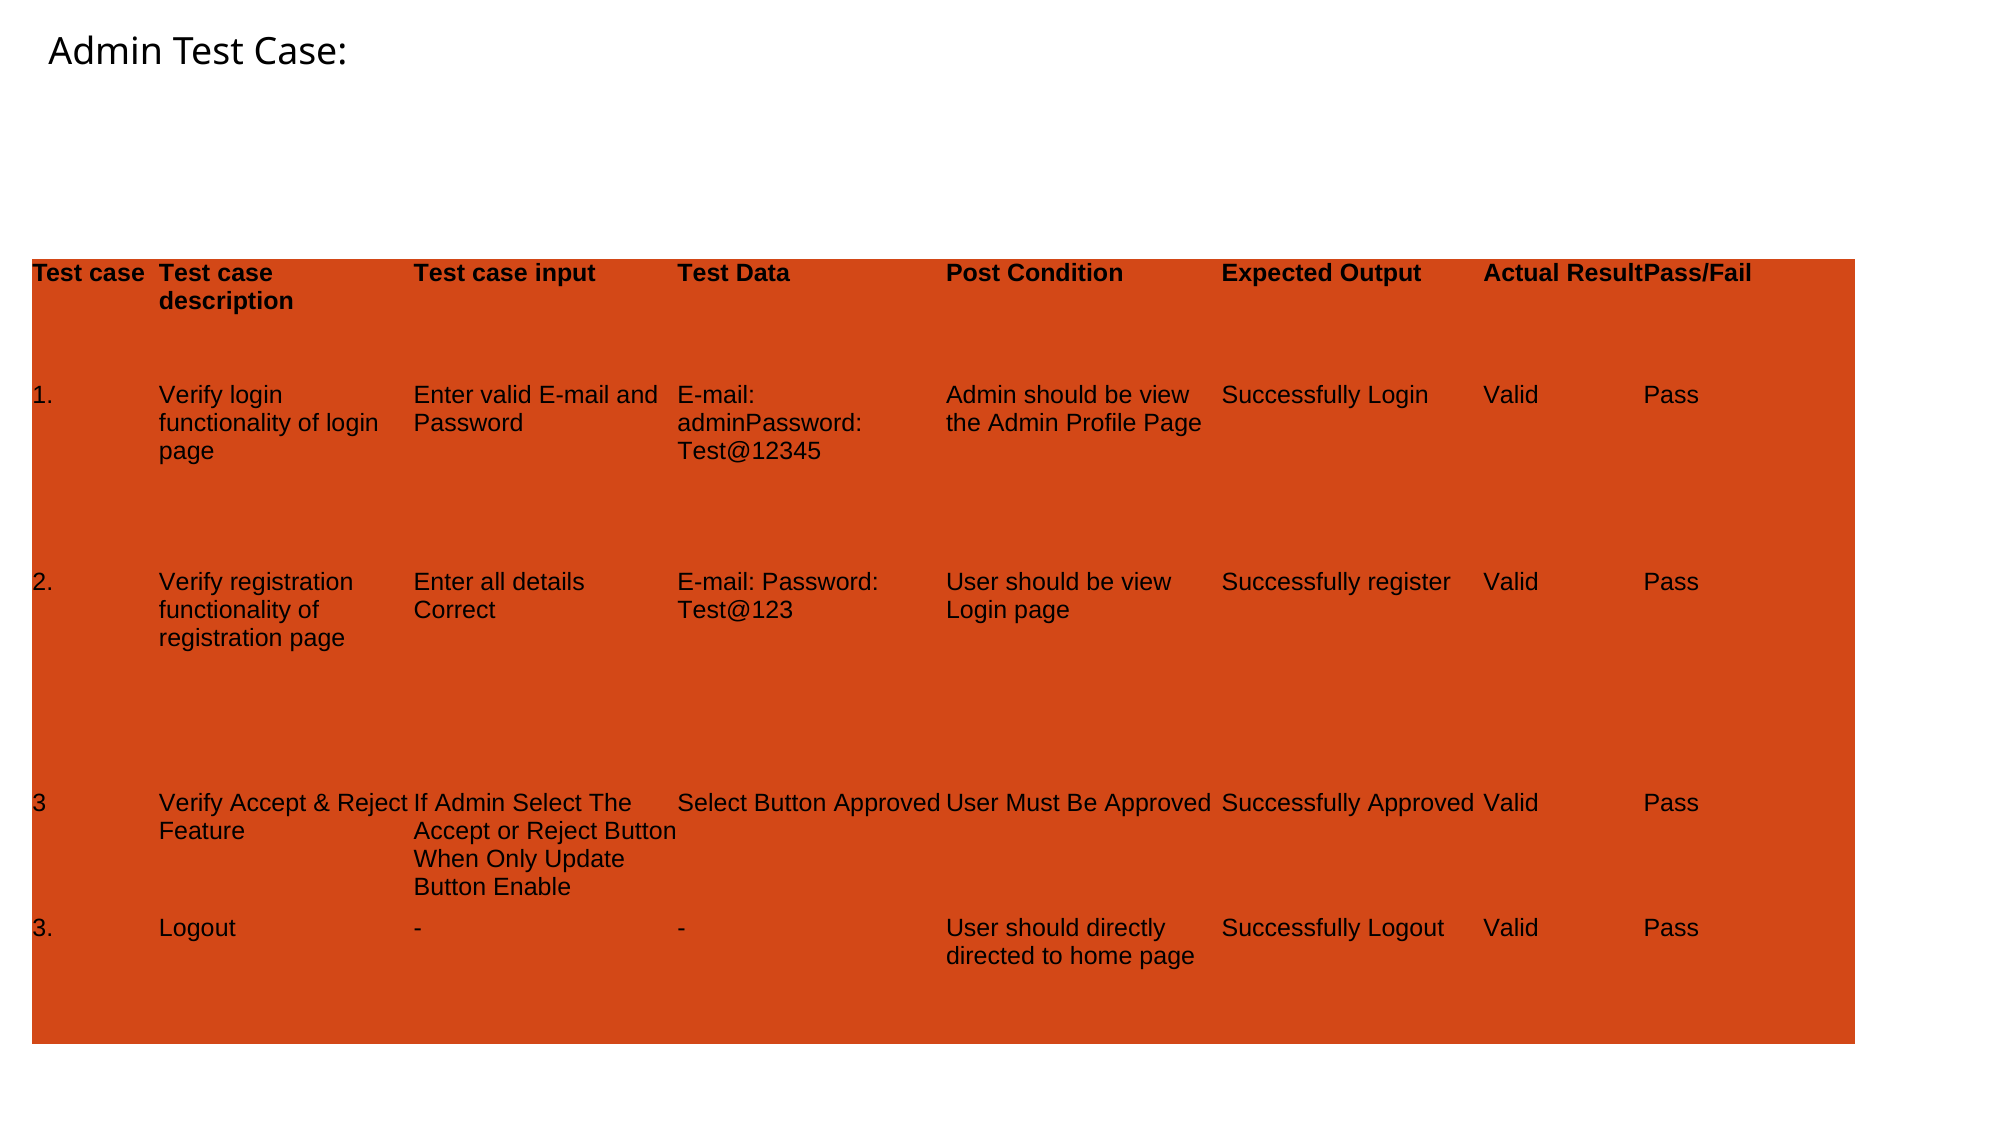

Admin Test Case:
| Test case | Test case description | Test case input | Test Data | Post Condition | Expected Output | Actual Result | Pass/Fail |
| --- | --- | --- | --- | --- | --- | --- | --- |
| 1. | Verify login functionality of login page | Enter valid E-mail and Password | E-mail: adminPassword: Test@12345 | Admin should be view the Admin Profile Page | Successfully Login | Valid | Pass |
| 2. | Verify registration functionality of registration page | Enter all details Correct | E-mail: Password: Test@123 | User should be view Login page | Successfully register | Valid | Pass |
| 3 | Verify Accept & Reject Feature | If Admin Select The Accept or Reject Button When Only Update Button Enable | Select Button Approved | User Must Be Approved | Successfully Approved | Valid | Pass |
| 3. | Logout | - | - | User should directly directed to home page | Successfully Logout | Valid | Pass |